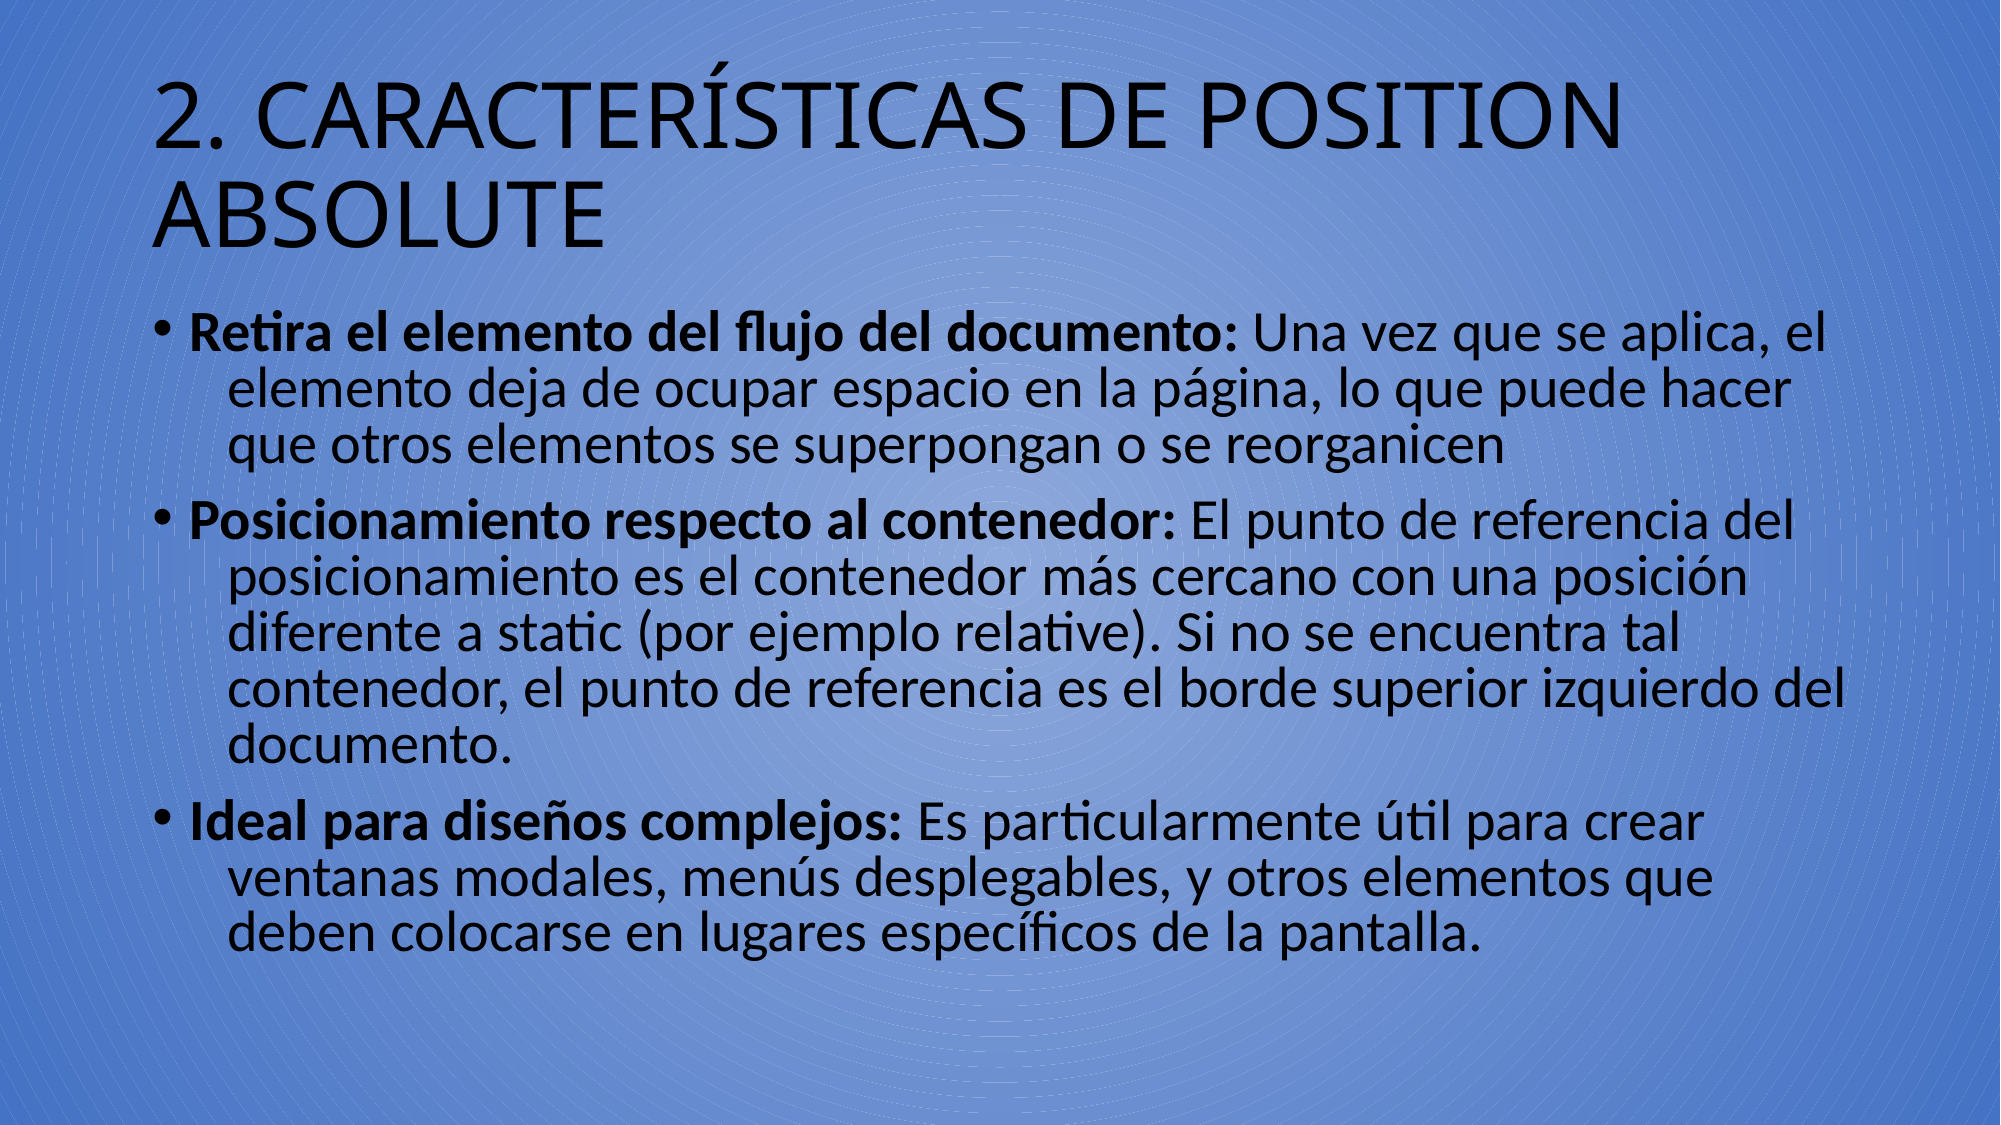

# 2. CARACTERÍSTICAS DE POSITION ABSOLUTE
Retira el elemento del flujo del documento: Una vez que se aplica, el elemento deja de ocupar espacio en la página, lo que puede hacer que otros elementos se superpongan o se reorganicen
Posicionamiento respecto al contenedor: El punto de referencia del posicionamiento es el contenedor más cercano con una posición diferente a static (por ejemplo relative). Si no se encuentra tal contenedor, el punto de referencia es el borde superior izquierdo del documento.
Ideal para diseños complejos: Es particularmente útil para crear ventanas modales, menús desplegables, y otros elementos que deben colocarse en lugares específicos de la pantalla.